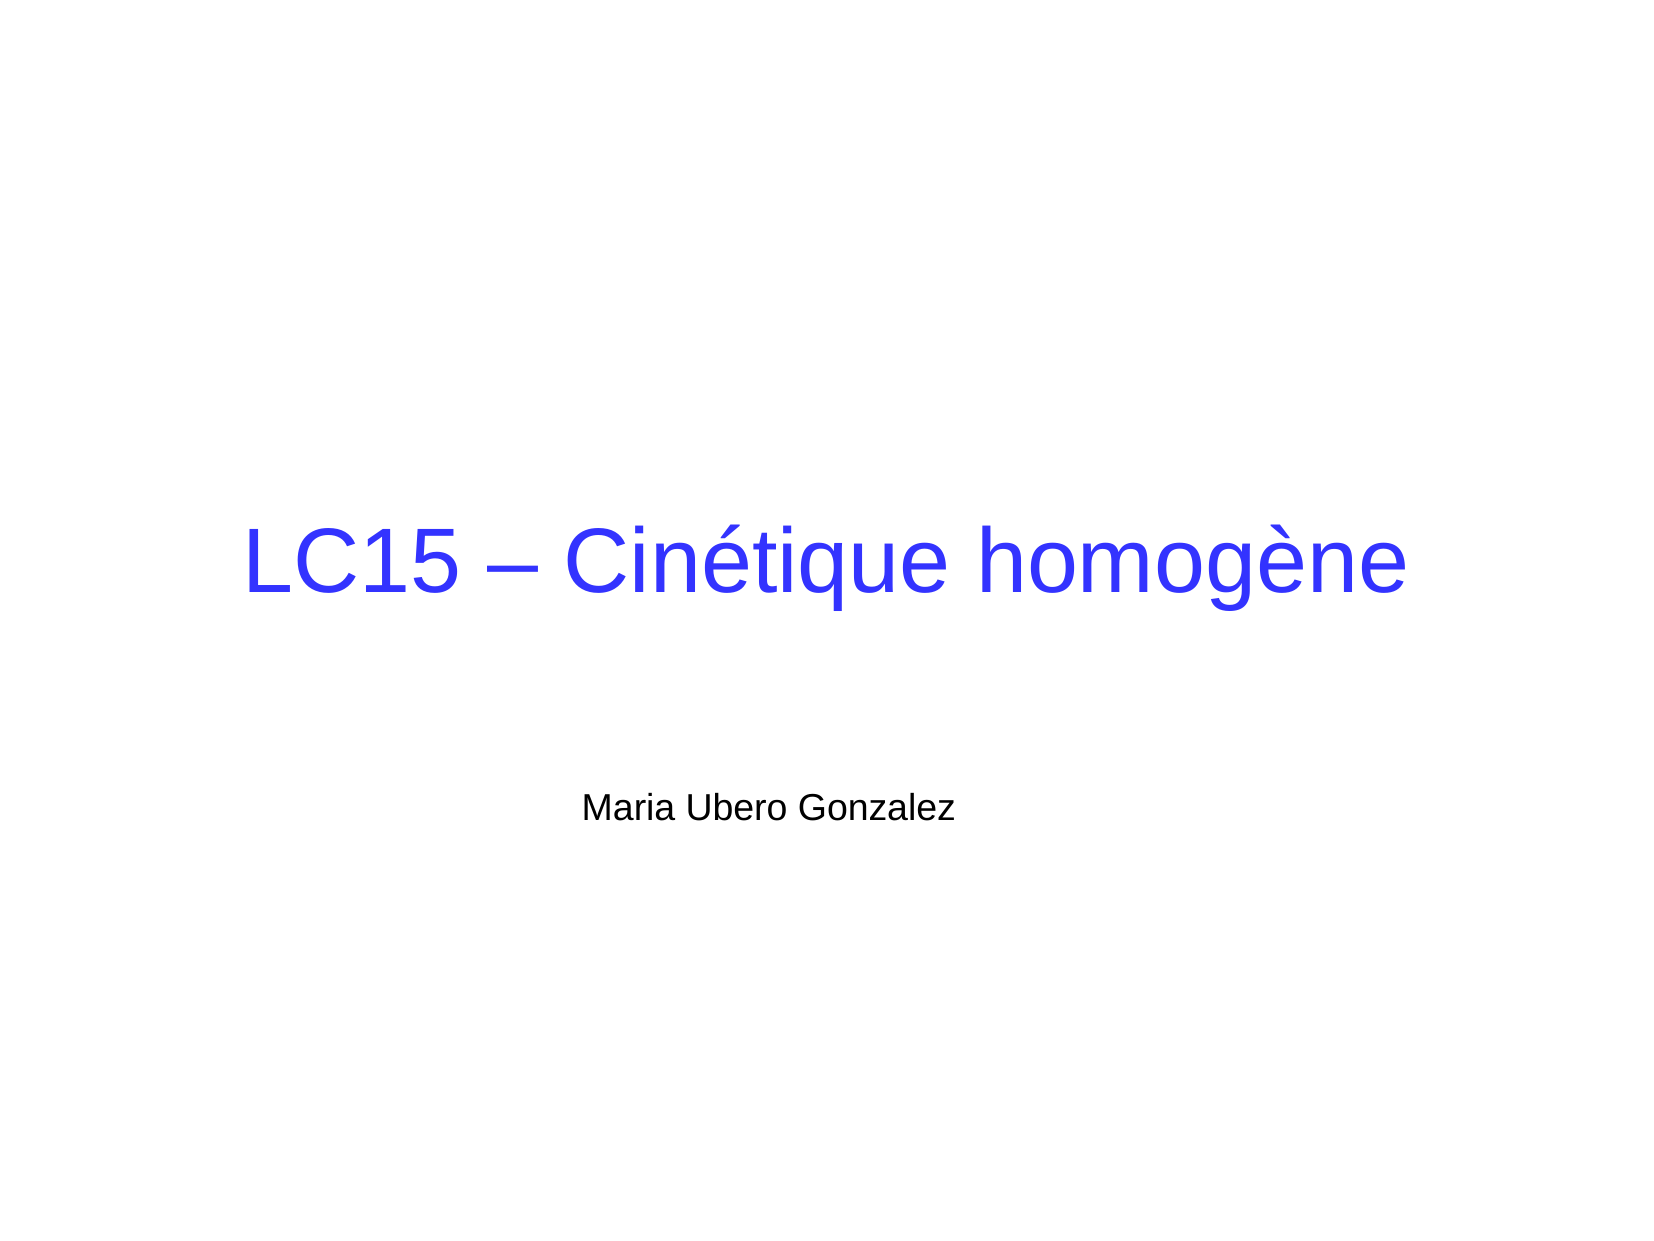

# LC15 – Cinétique homogène
Maria Ubero Gonzalez